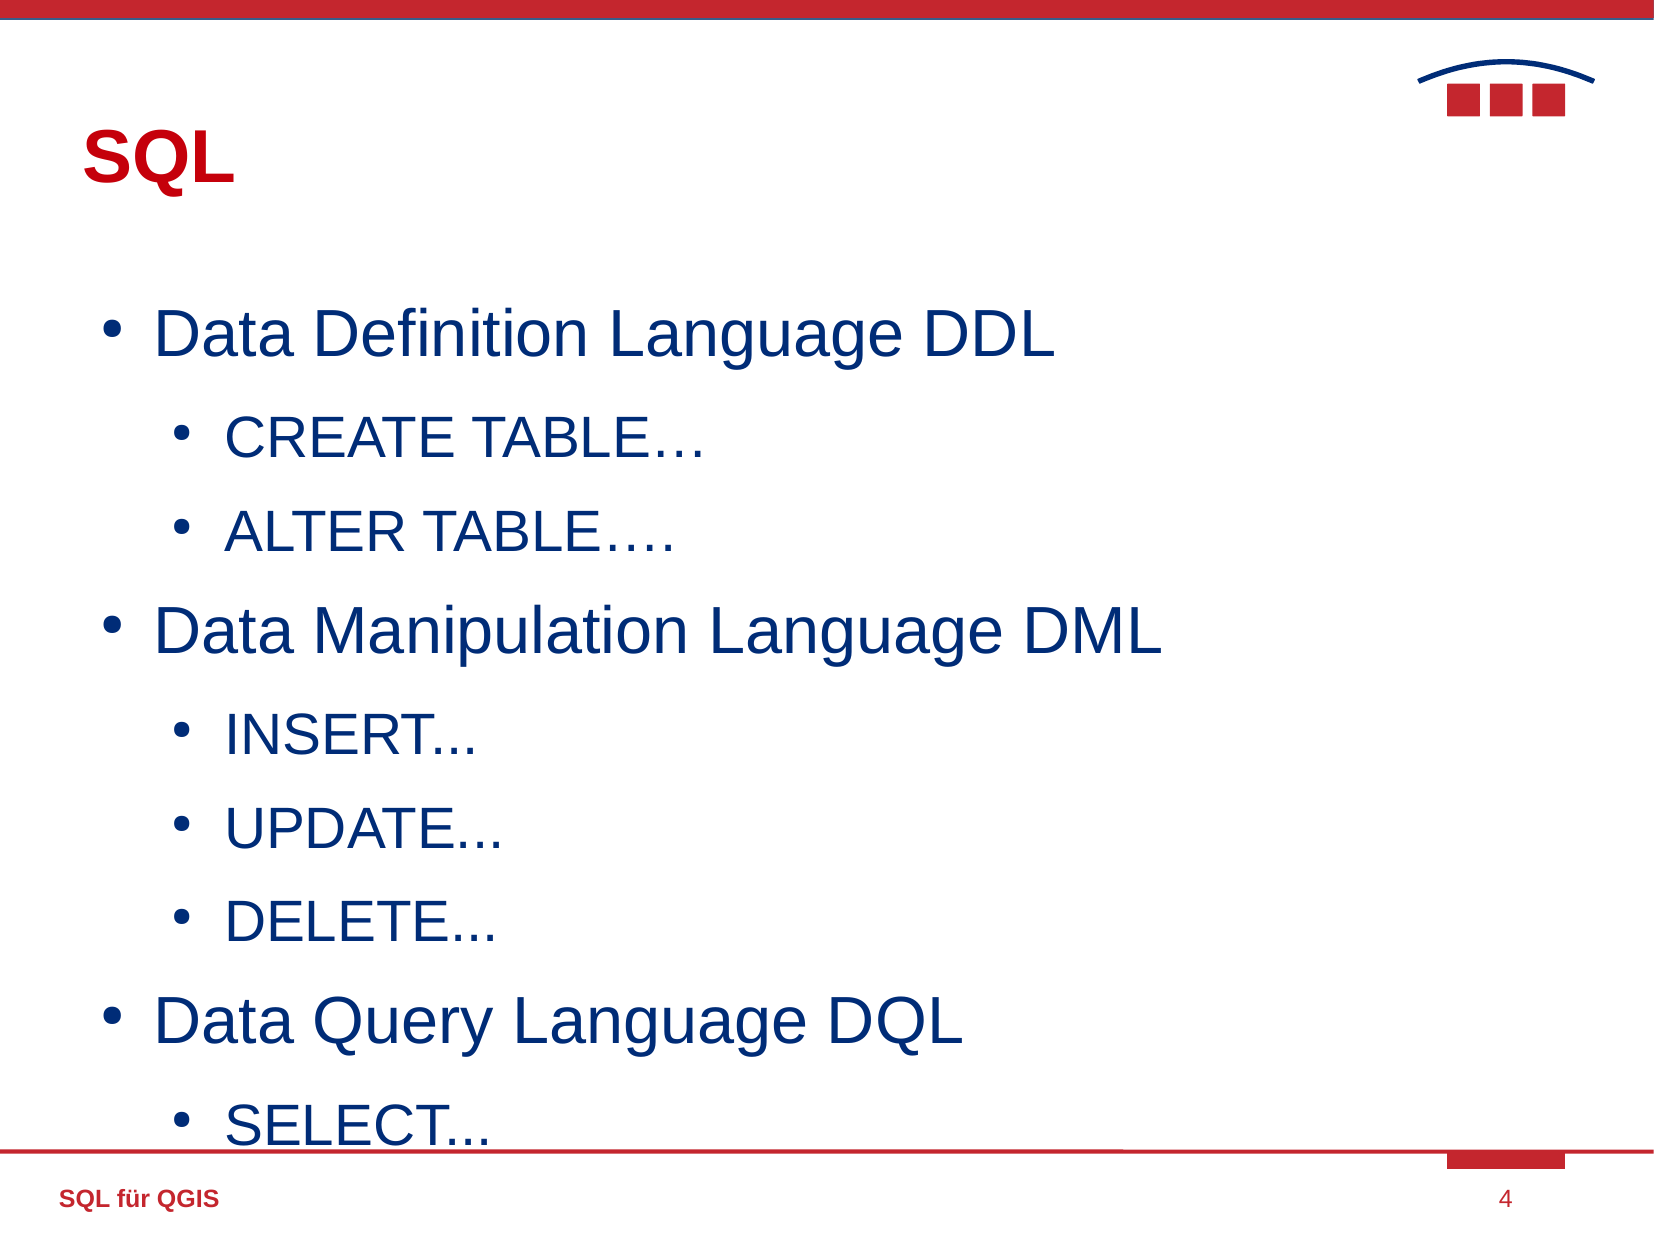

# SQL
Data Definition Language DDL
CREATE TABLE…
ALTER TABLE….
Data Manipulation Language DML
INSERT...
UPDATE...
DELETE...
Data Query Language DQL
SELECT...